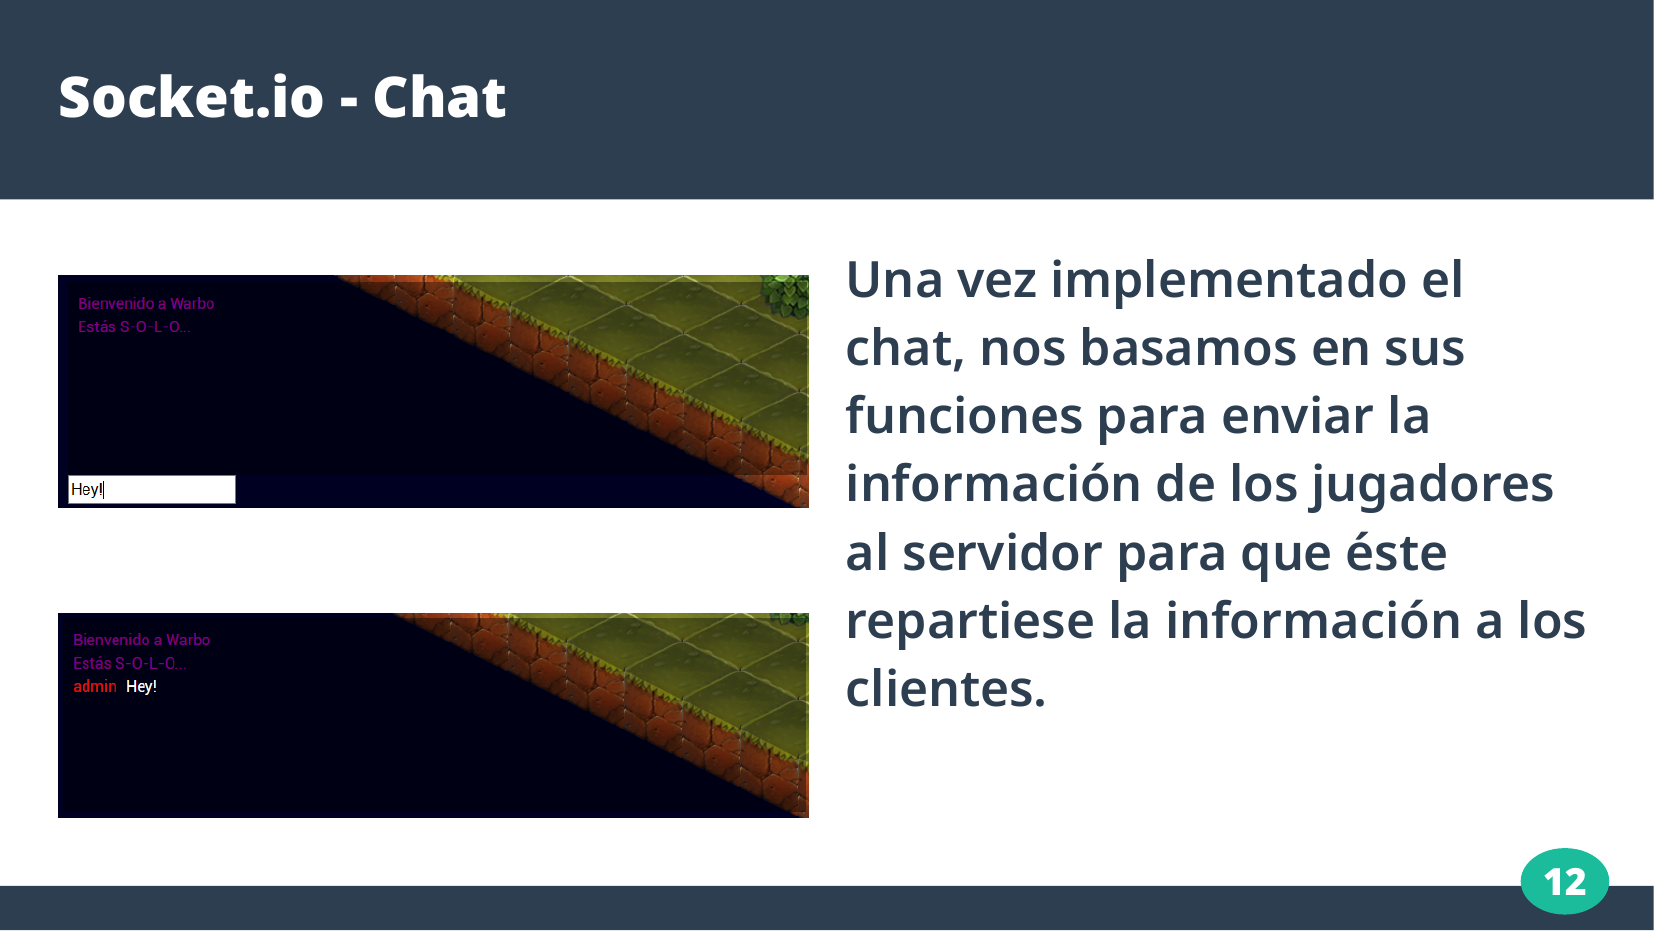

# Socket.io - Chat
Una vez implementado el chat, nos basamos en sus funciones para enviar la información de los jugadores al servidor para que éste repartiese la información a los clientes.
12